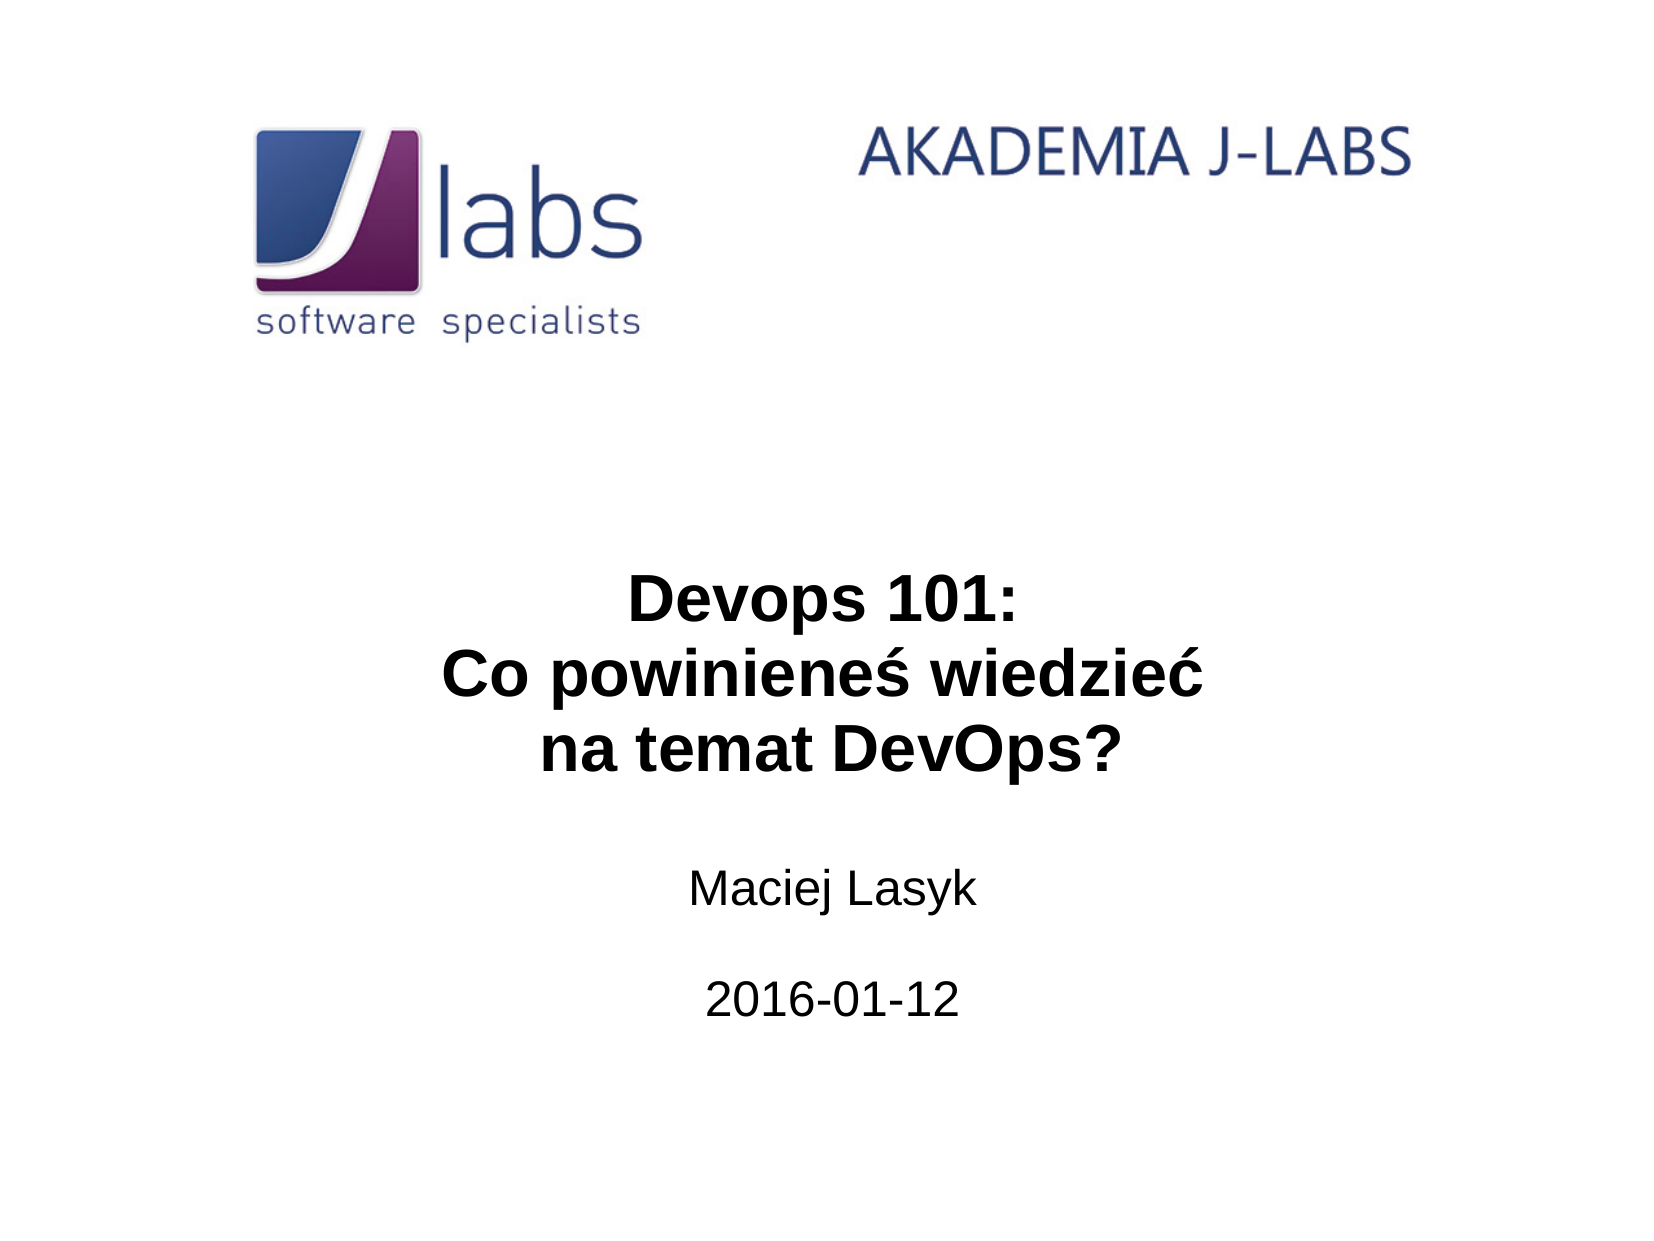

# Devops 101:
Co powinieneś wiedzieć
na temat DevOps?
Maciej Lasyk
2016-01-12